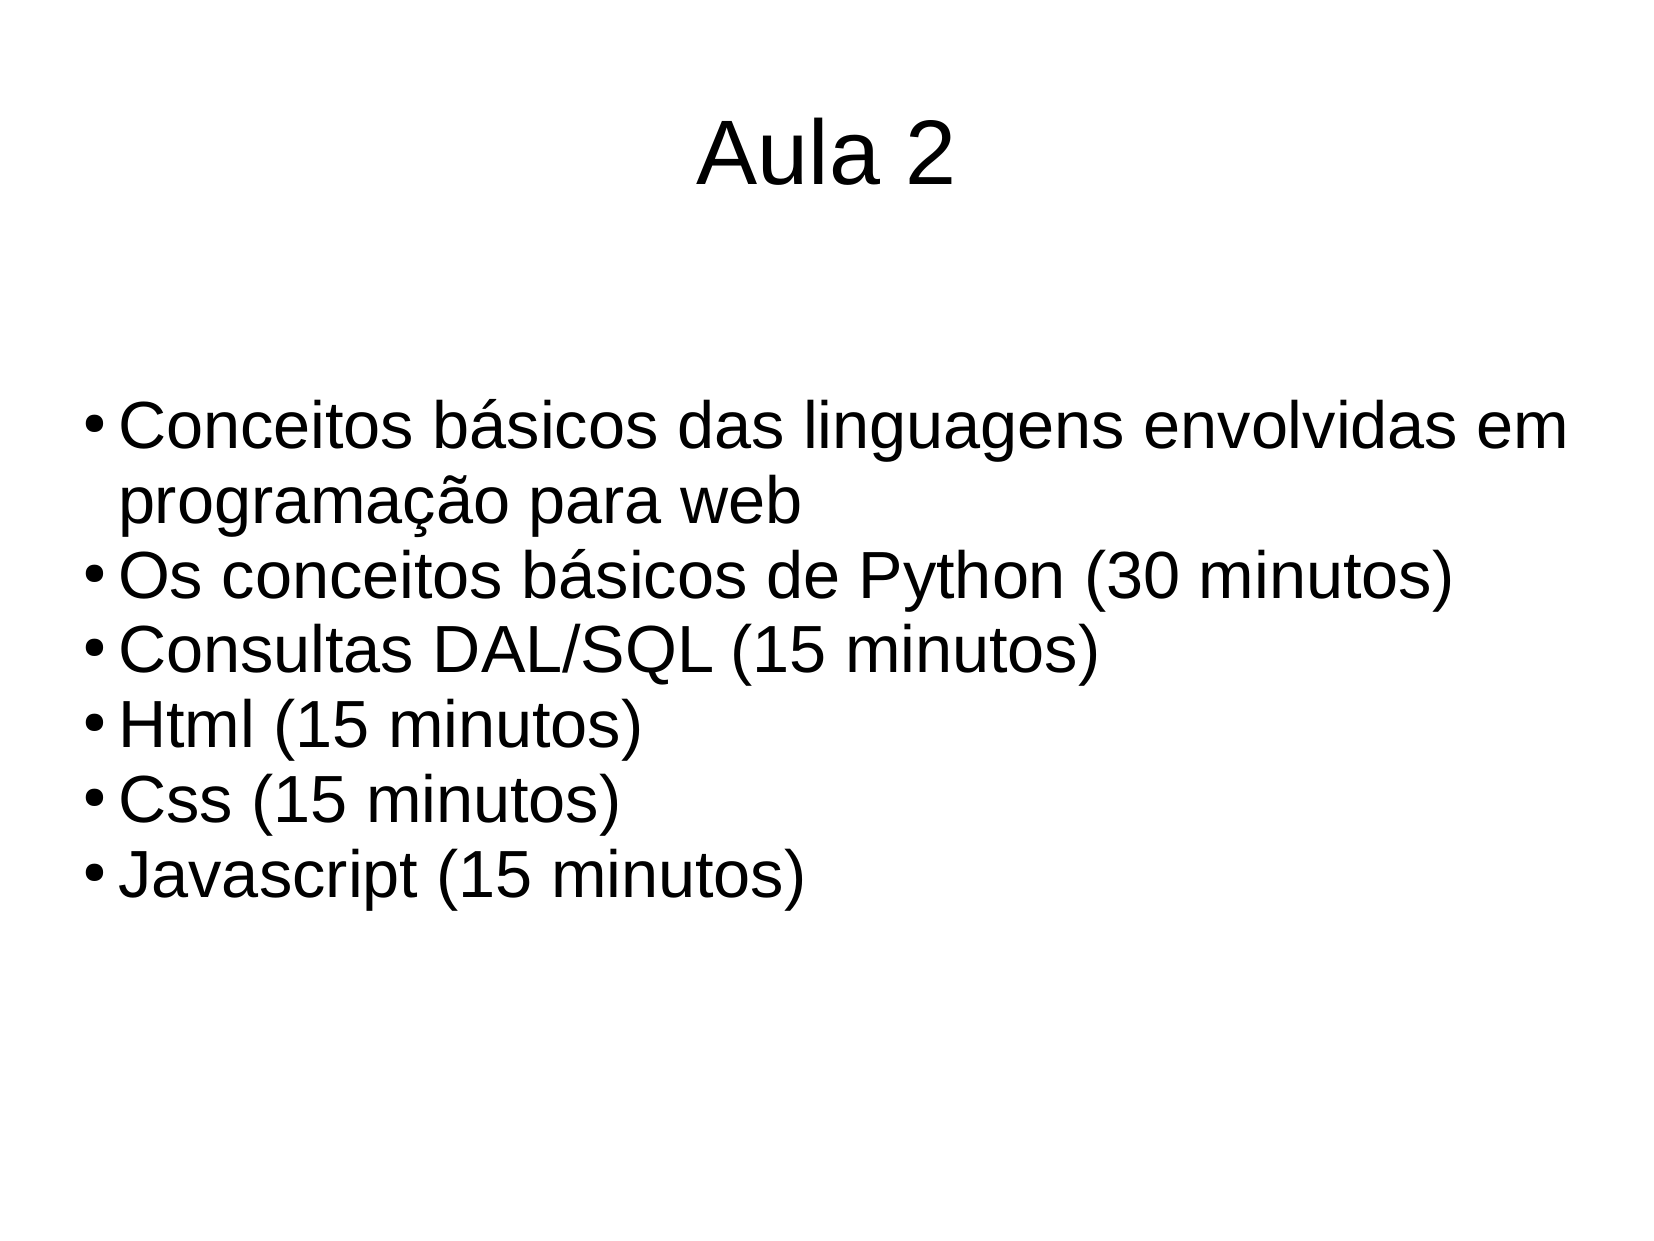

# Aula 2
Conceitos básicos das linguagens envolvidas em programação para web
Os conceitos básicos de Python (30 minutos)
Consultas DAL/SQL (15 minutos)
Html (15 minutos)
Css (15 minutos)
Javascript (15 minutos)